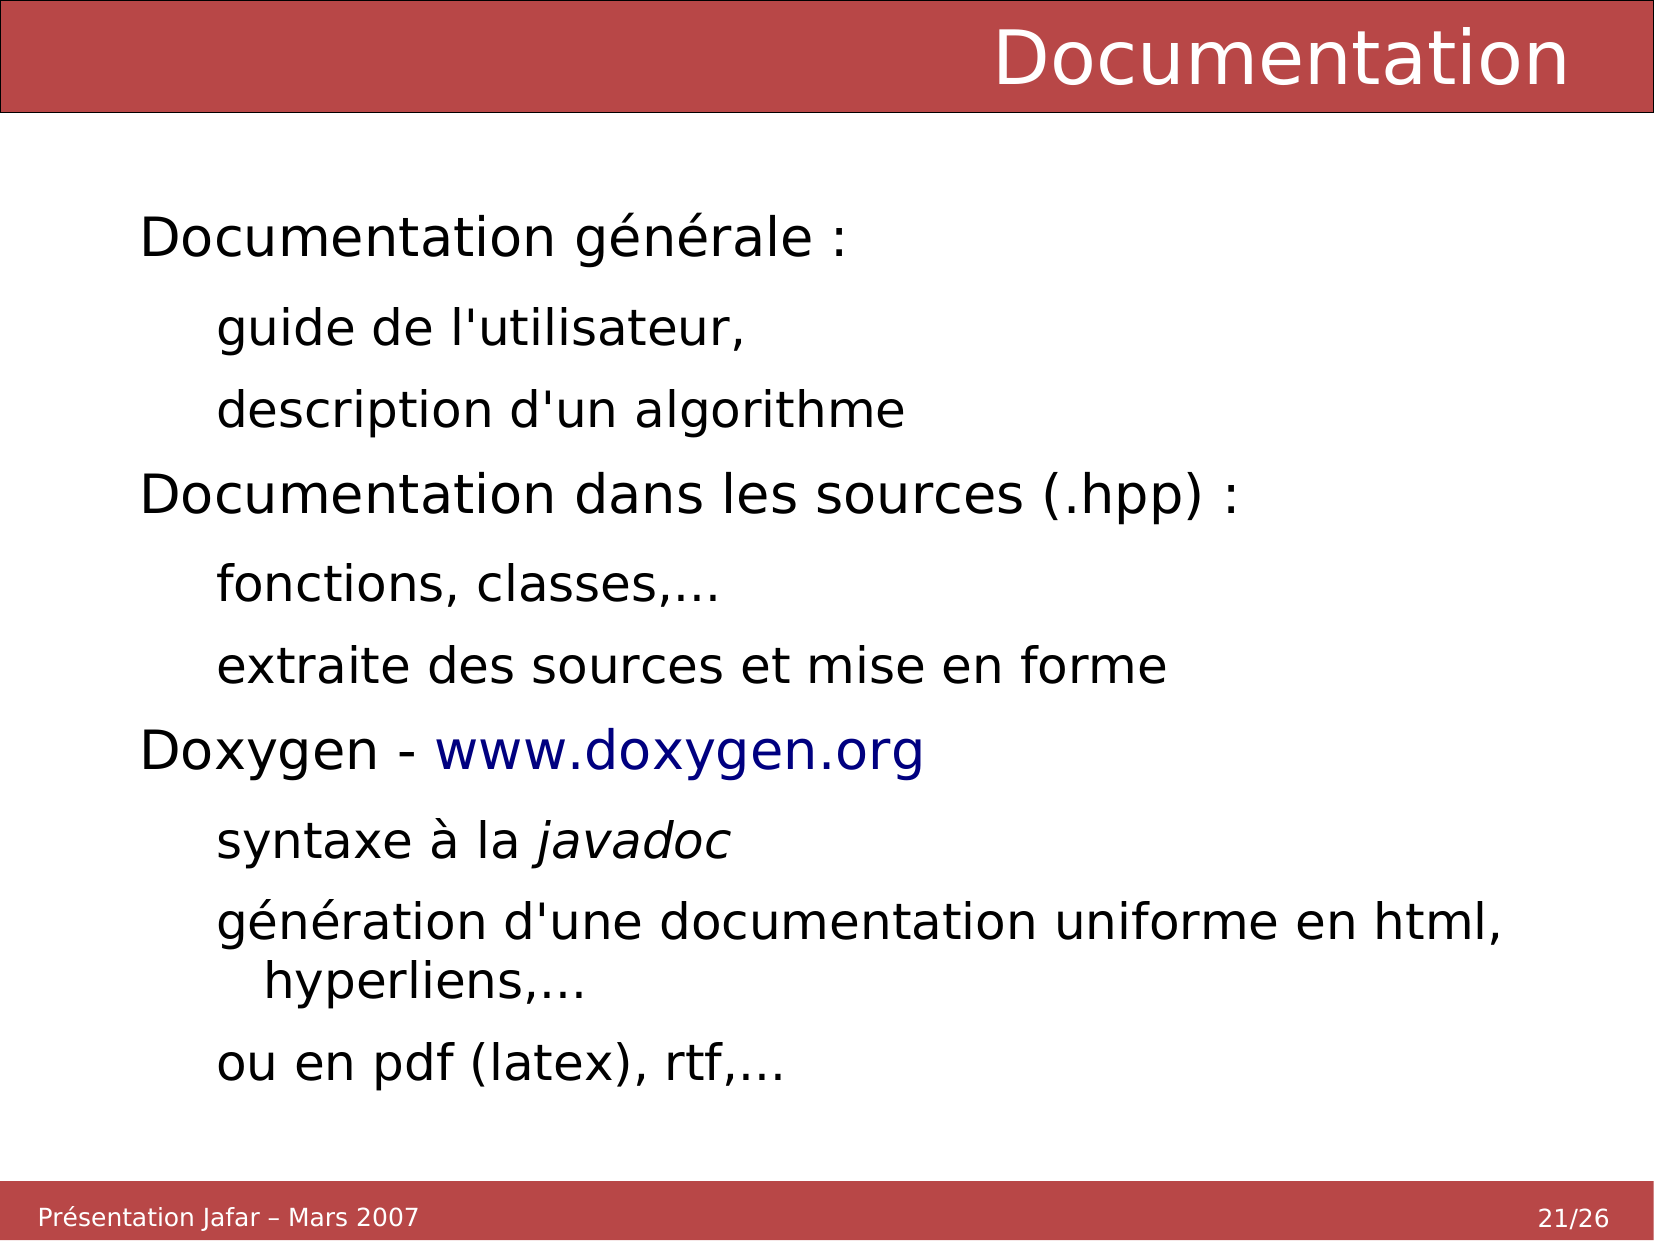

# Documentation
Documentation générale :
guide de l'utilisateur,
description d'un algorithme
Documentation dans les sources (.hpp) :
fonctions, classes,...
extraite des sources et mise en forme
Doxygen - www.doxygen.org
syntaxe à la javadoc
génération d'une documentation uniforme en html, hyperliens,...
ou en pdf (latex), rtf,...